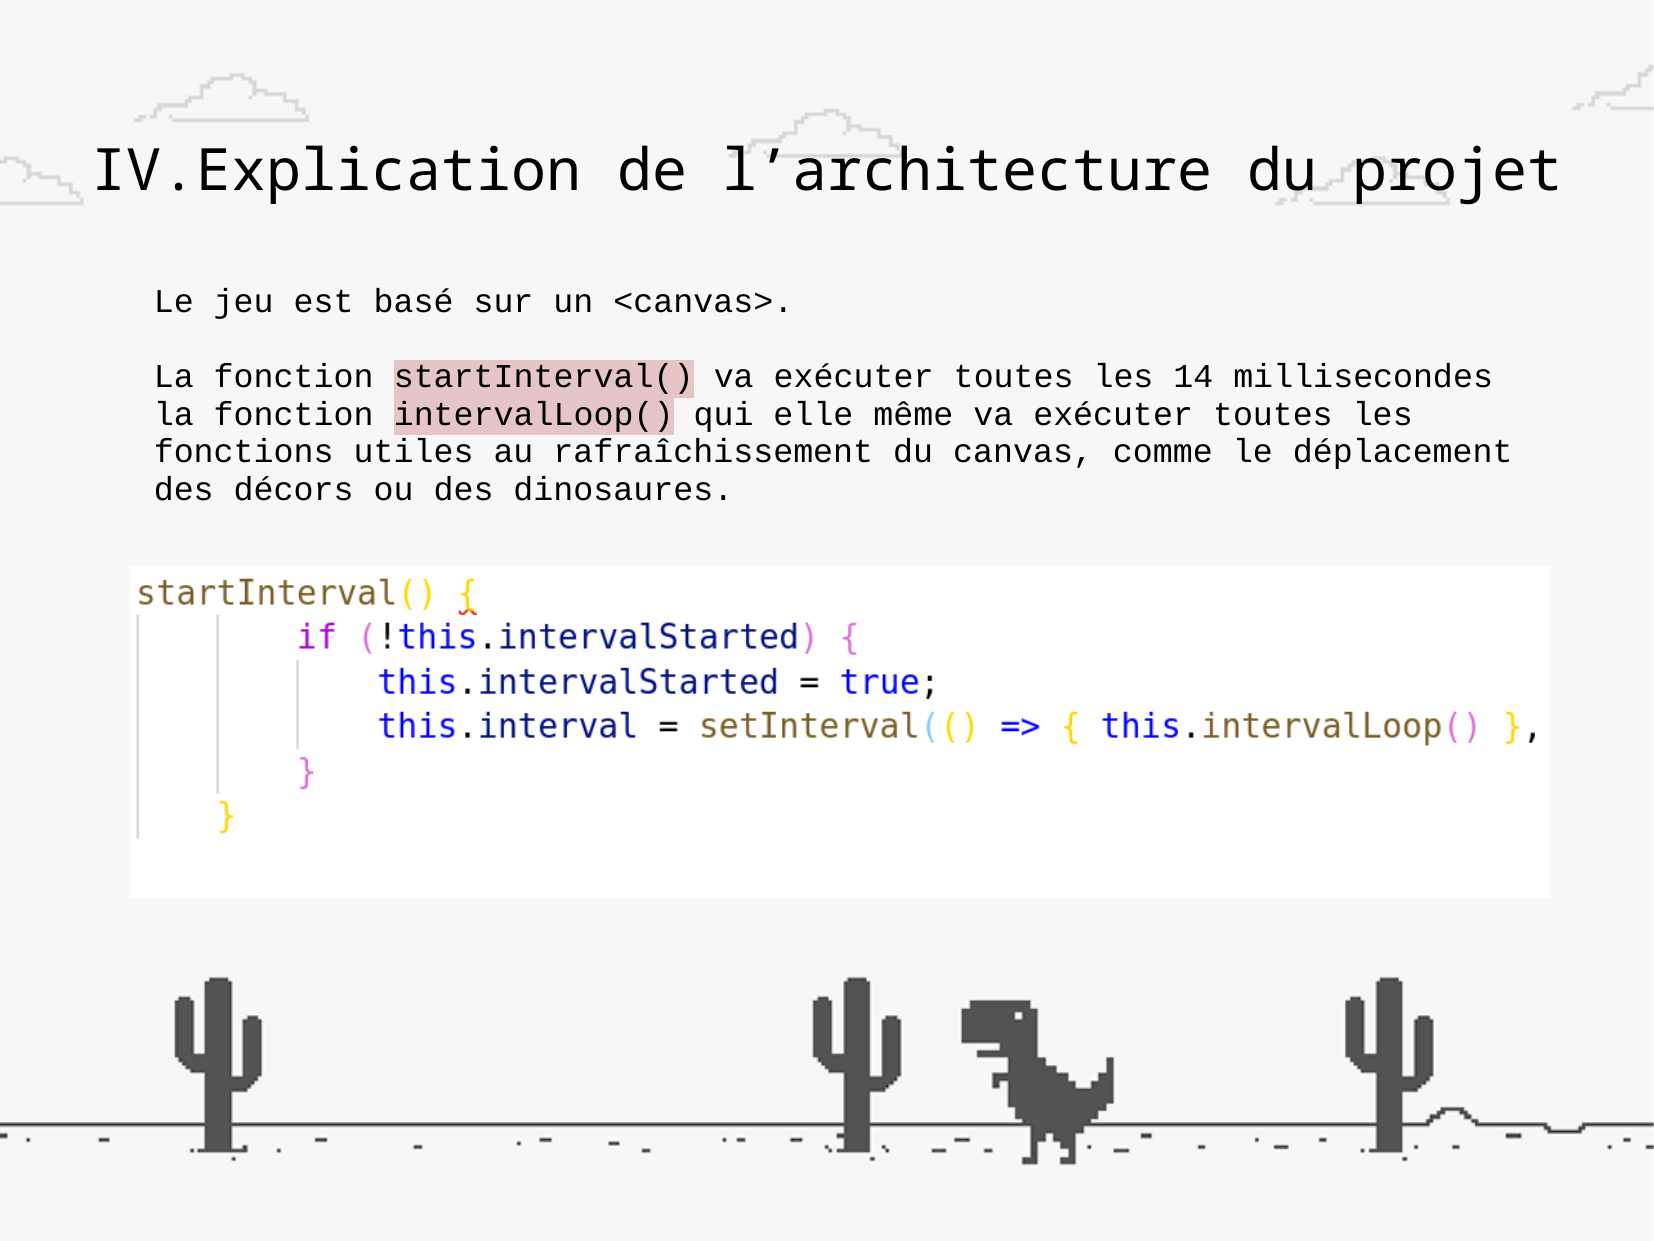

# IV.Explication de l’architecture du projet
Le jeu est basé sur un <canvas>.
La fonction startInterval() va exécuter toutes les 14 millisecondes la fonction intervalLoop() qui elle même va exécuter toutes les fonctions utiles au rafraîchissement du canvas, comme le déplacement des décors ou des dinosaures.